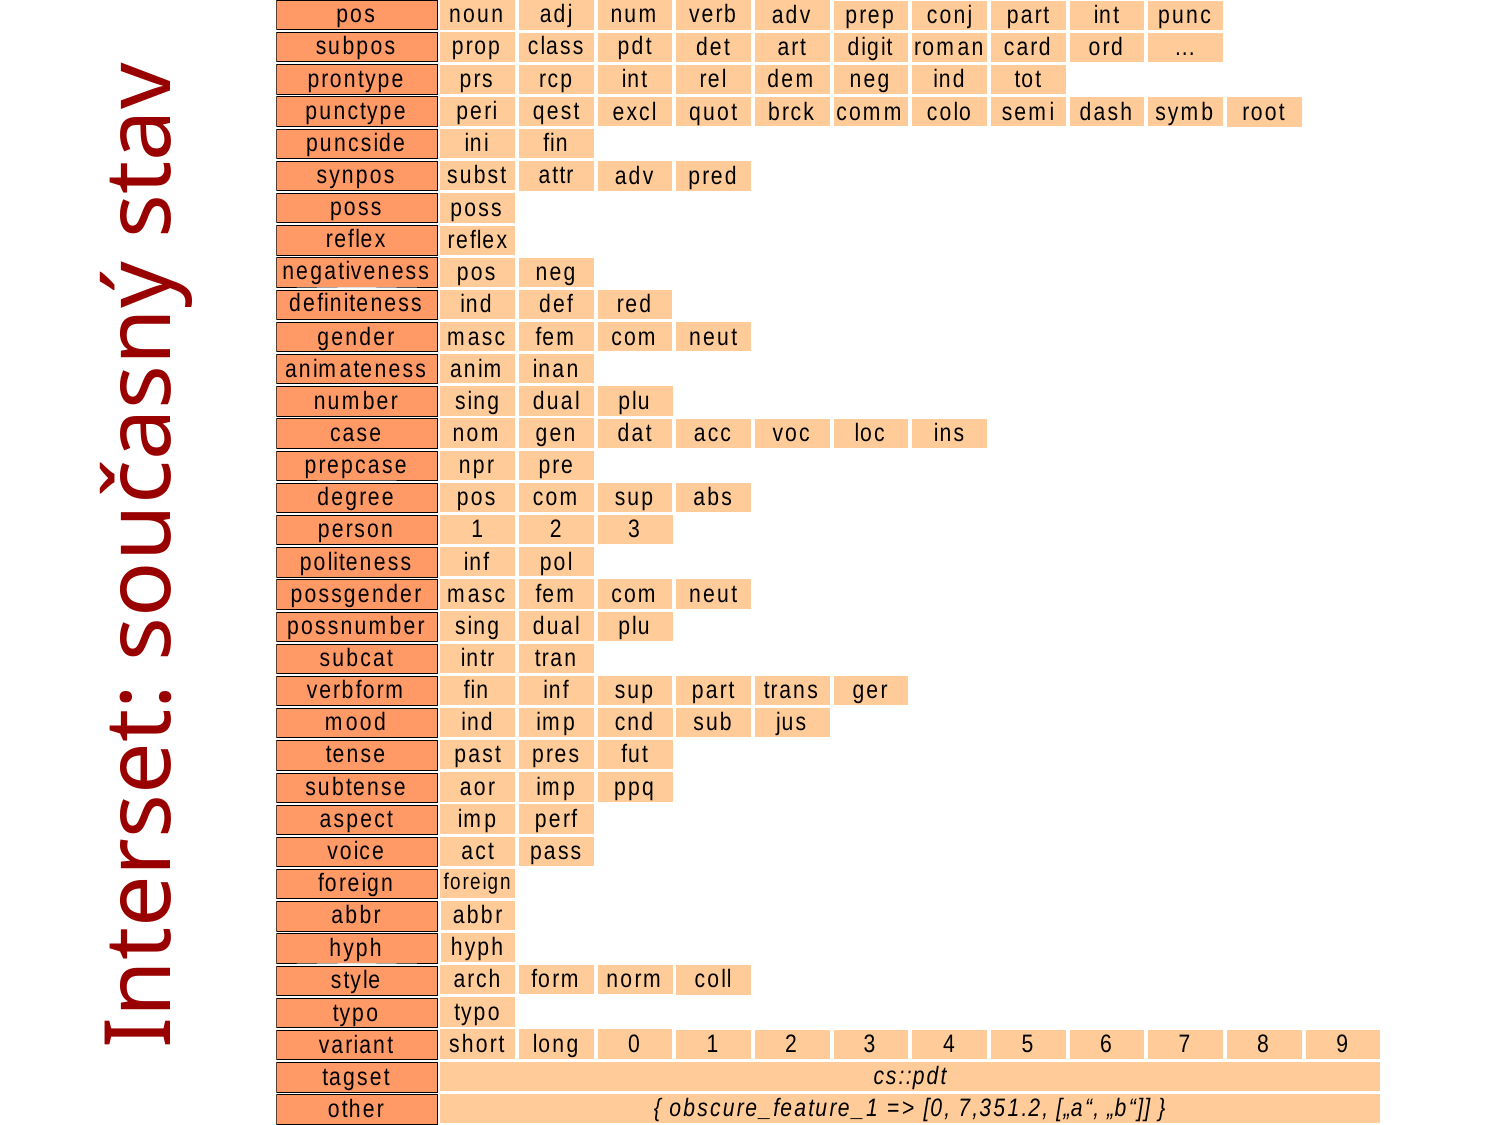

# Interset: současný stav
Seminář ÚFAL, Horní Mísečky, 9.2.2009
22